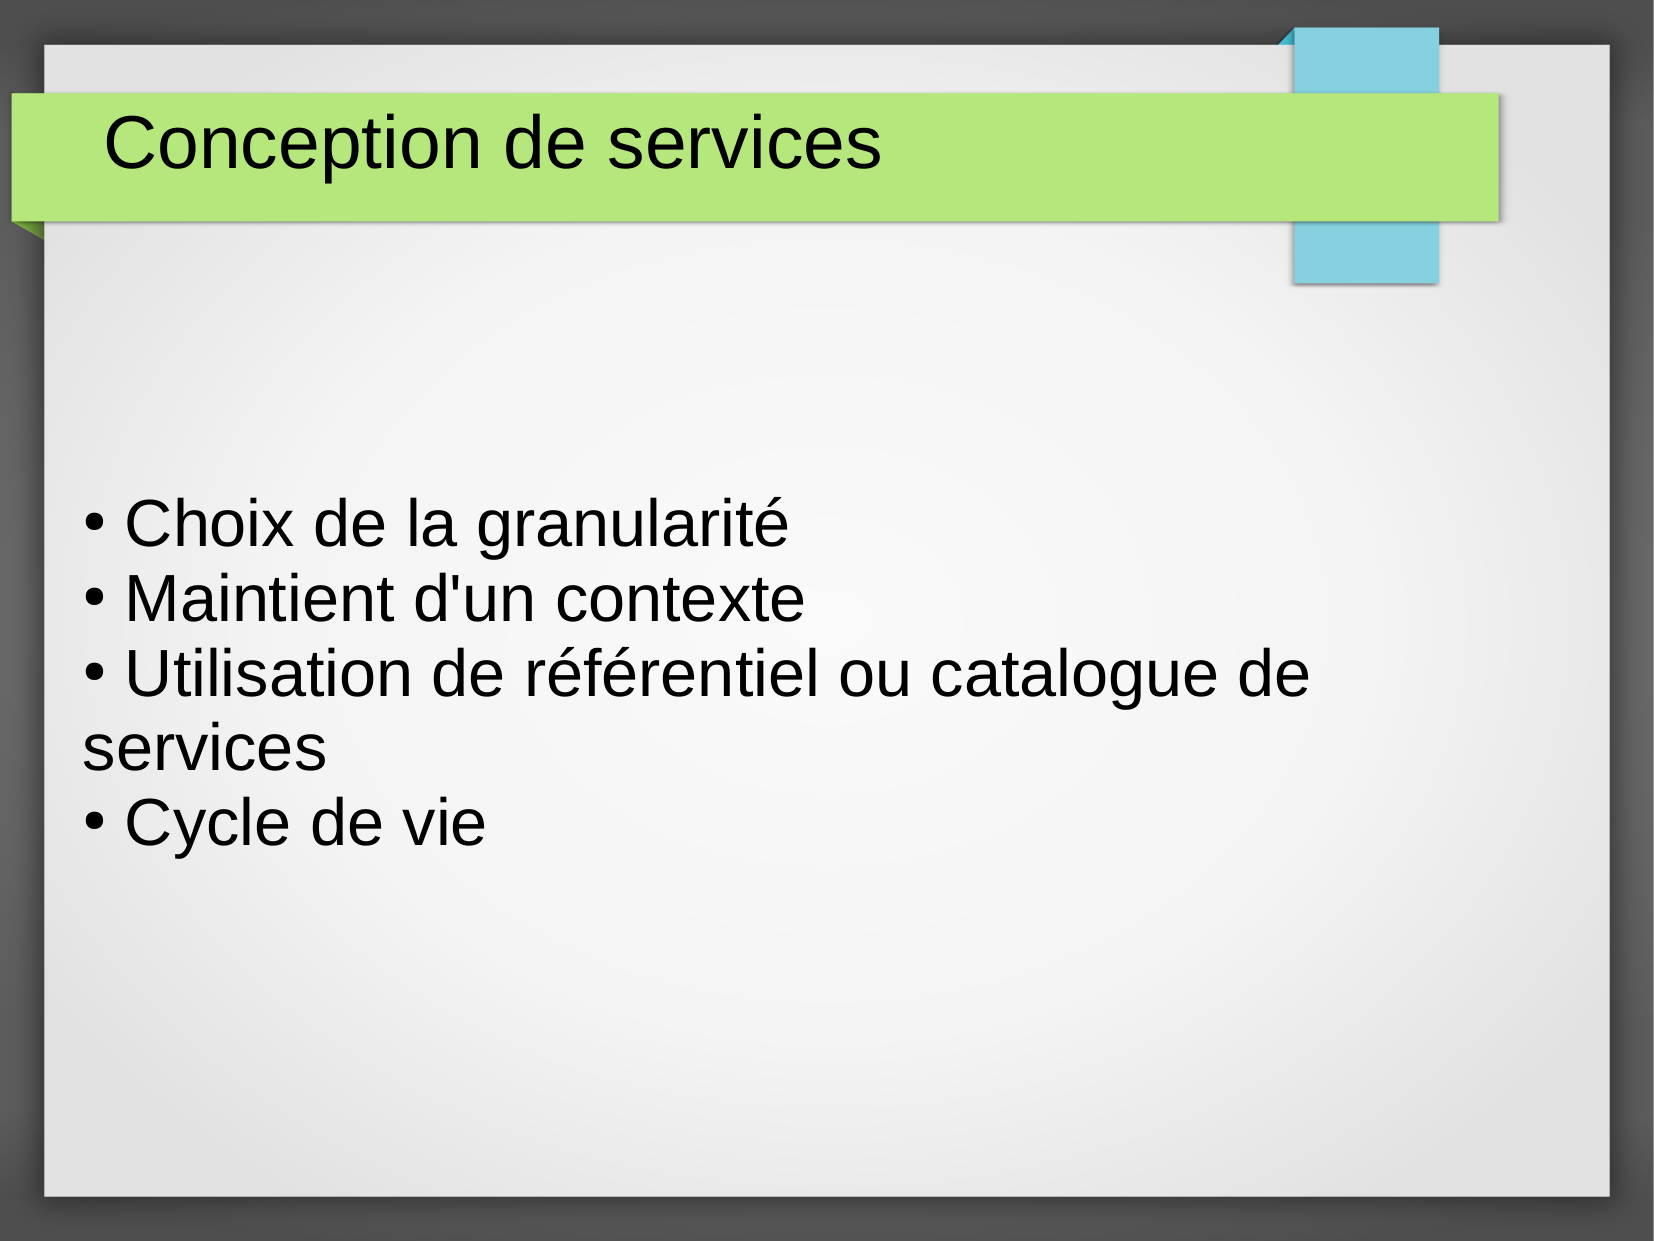

# Conception de services
 Choix de la granularité
 Maintient d'un contexte
 Utilisation de référentiel ou catalogue de services
 Cycle de vie